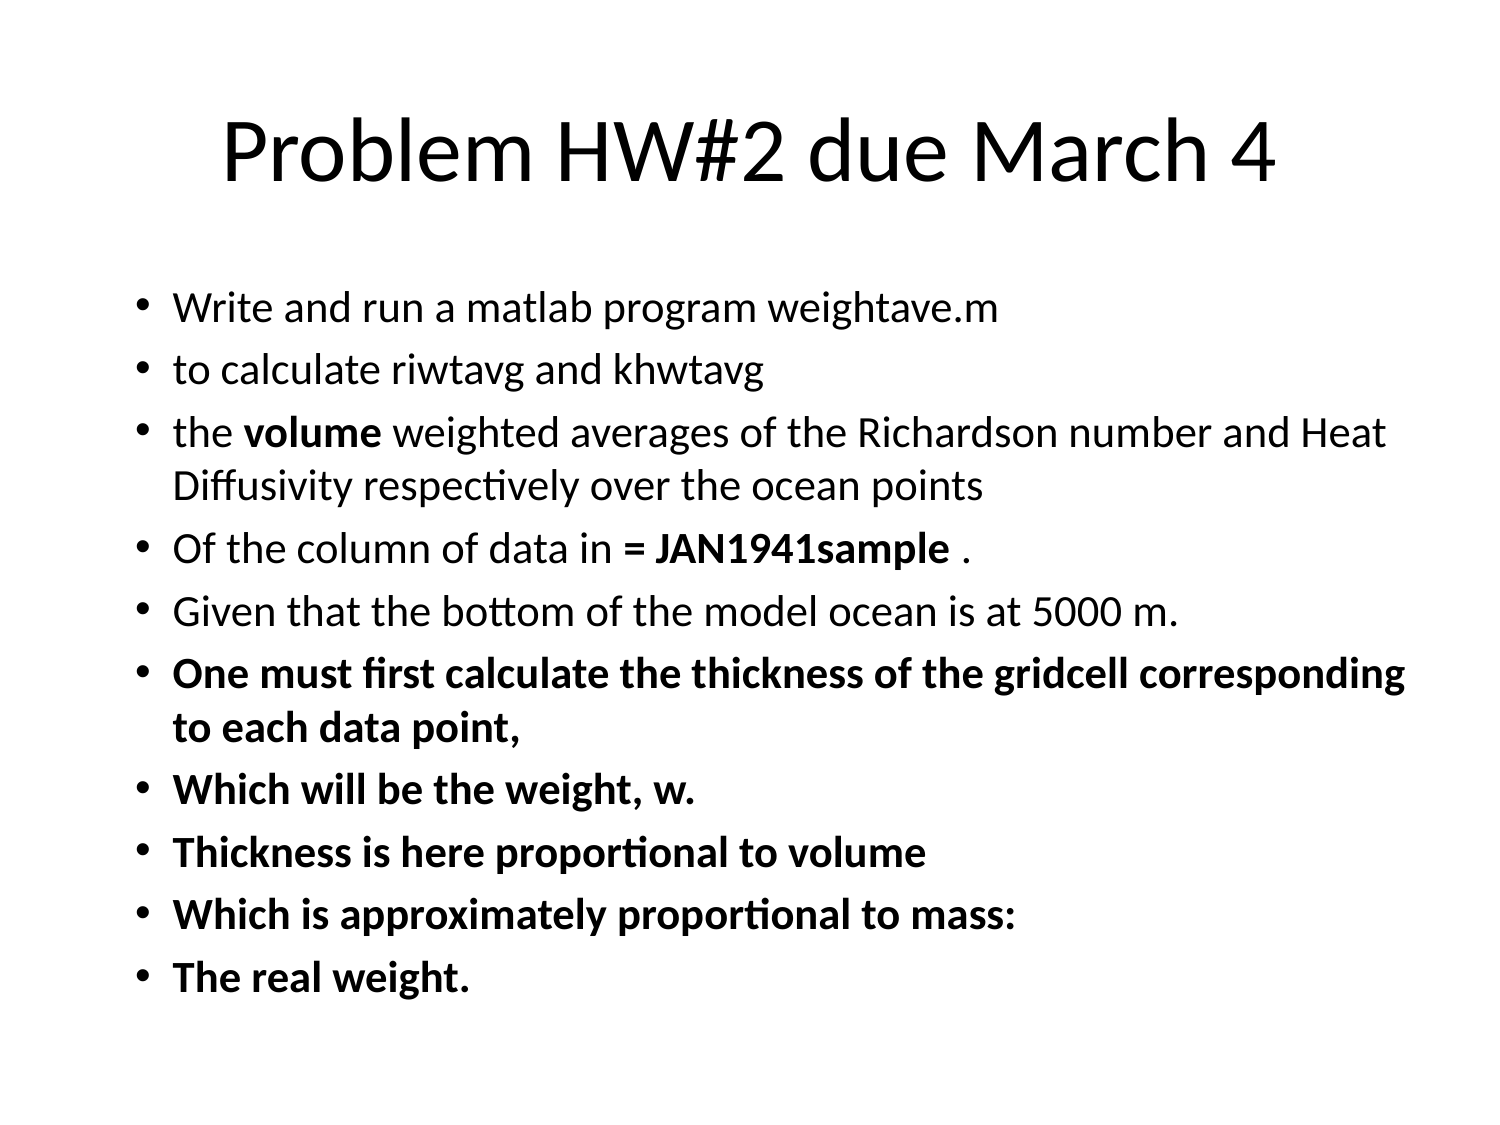

# Problem HW#2 due March 4
Write and run a matlab program weightave.m
to calculate riwtavg and khwtavg
the volume weighted averages of the Richardson number and Heat Diffusivity respectively over the ocean points
Of the column of data in = JAN1941sample .
Given that the bottom of the model ocean is at 5000 m.
One must first calculate the thickness of the gridcell corresponding to each data point,
Which will be the weight, w.
Thickness is here proportional to volume
Which is approximately proportional to mass:
The real weight.